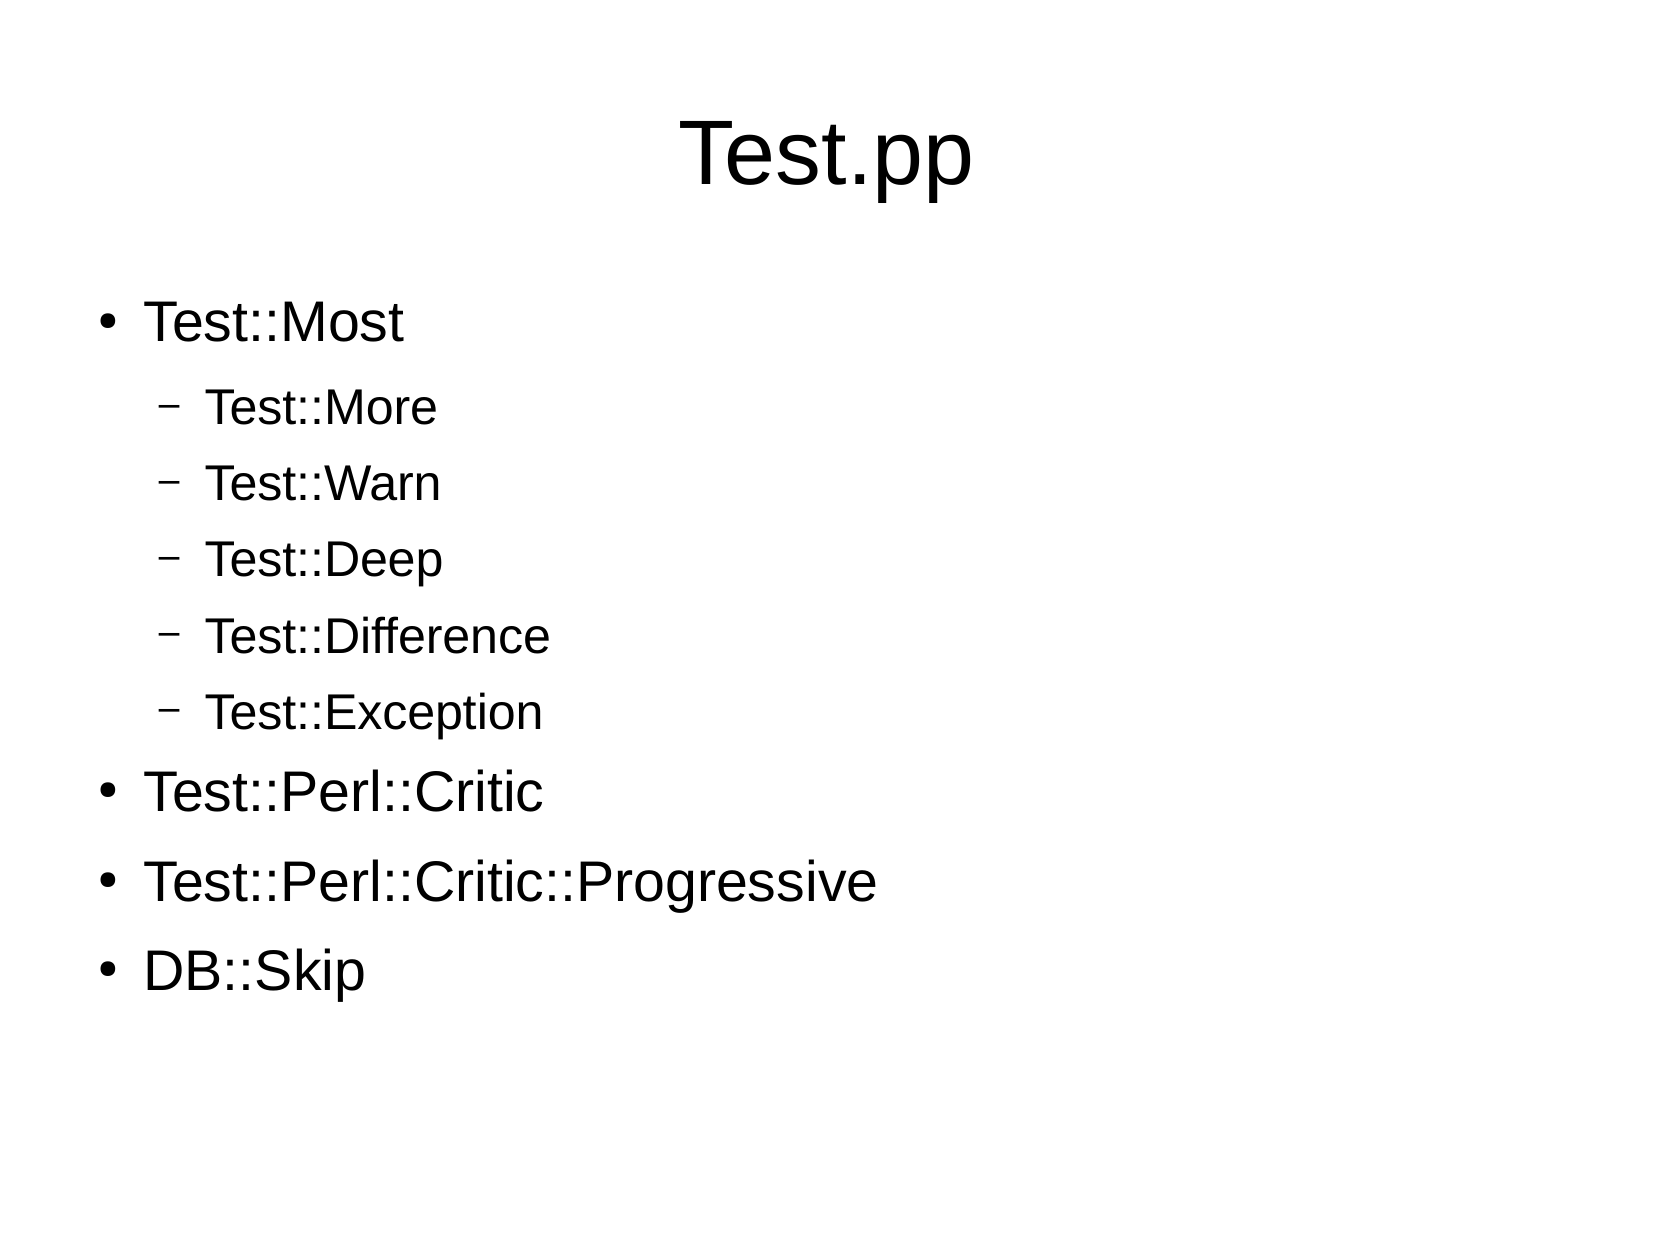

# Test.pp
Test::Most
Test::More
Test::Warn
Test::Deep
Test::Difference
Test::Exception
Test::Perl::Critic
Test::Perl::Critic::Progressive
DB::Skip